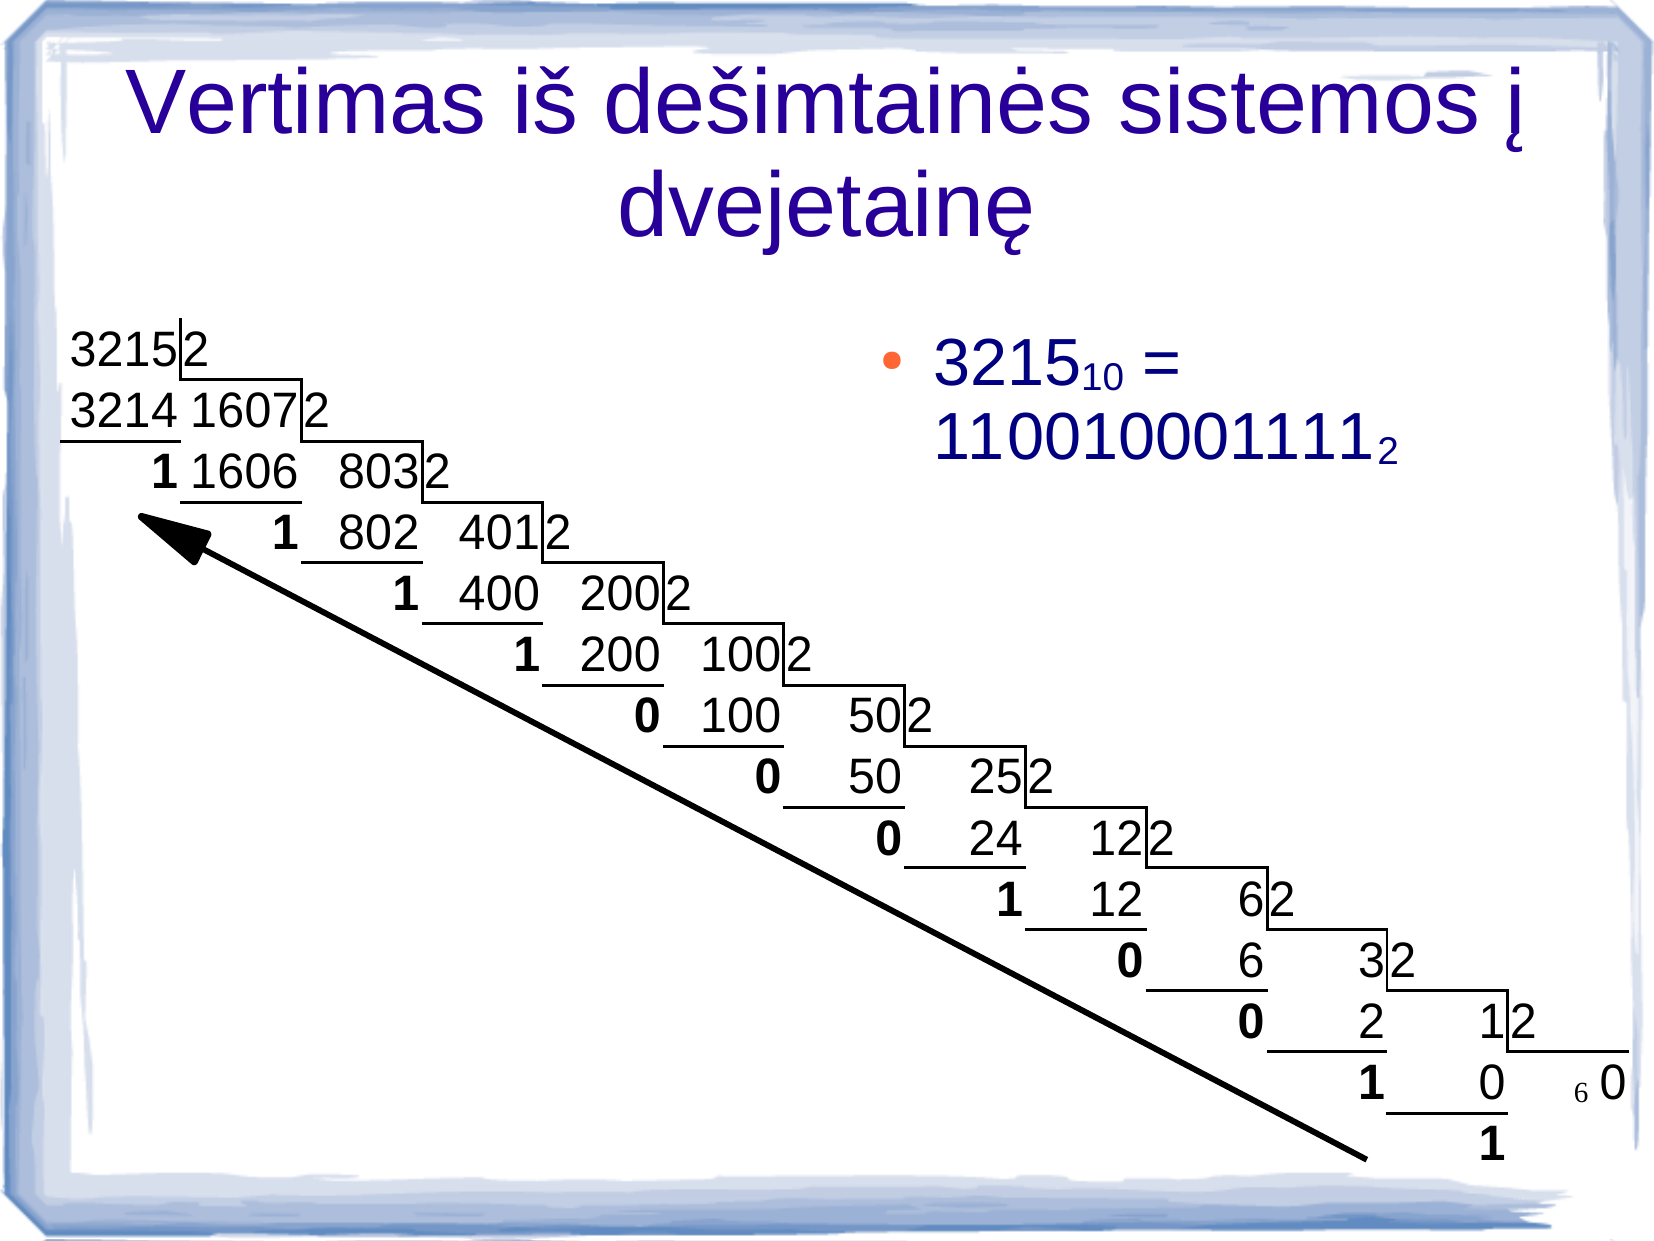

# Vertimas iš dešimtainės sistemos į dvejetainę
321510 = 1100100011112
6